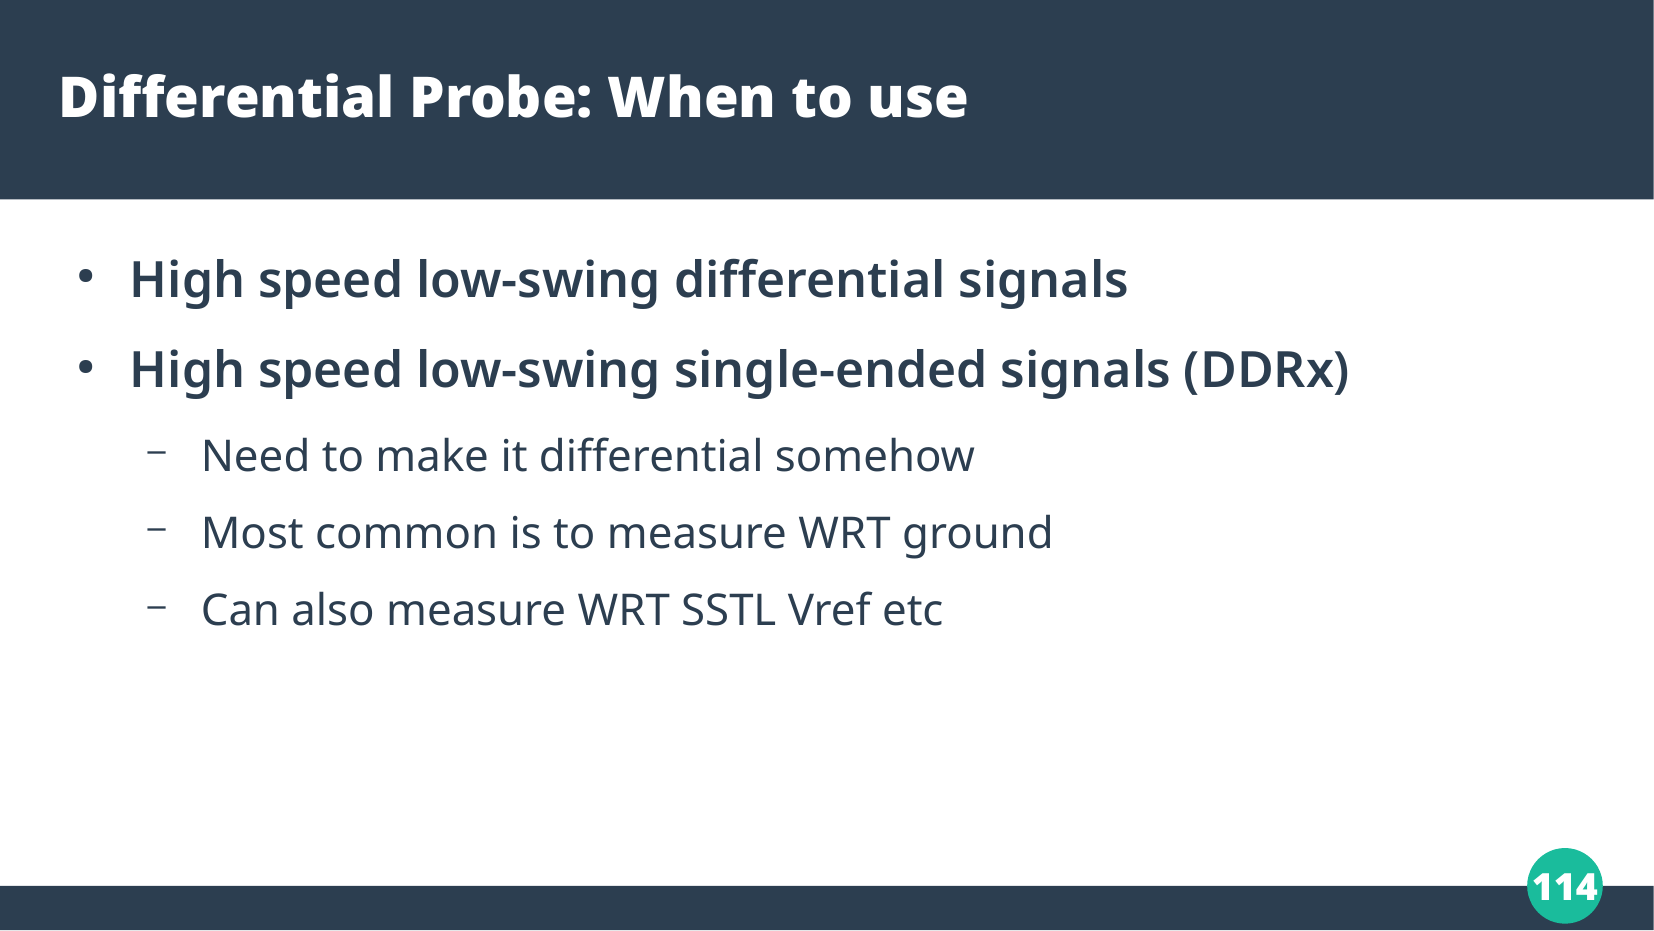

# Differential Probe: When to use
High speed low-swing differential signals
High speed low-swing single-ended signals (DDRx)
Need to make it differential somehow
Most common is to measure WRT ground
Can also measure WRT SSTL Vref etc